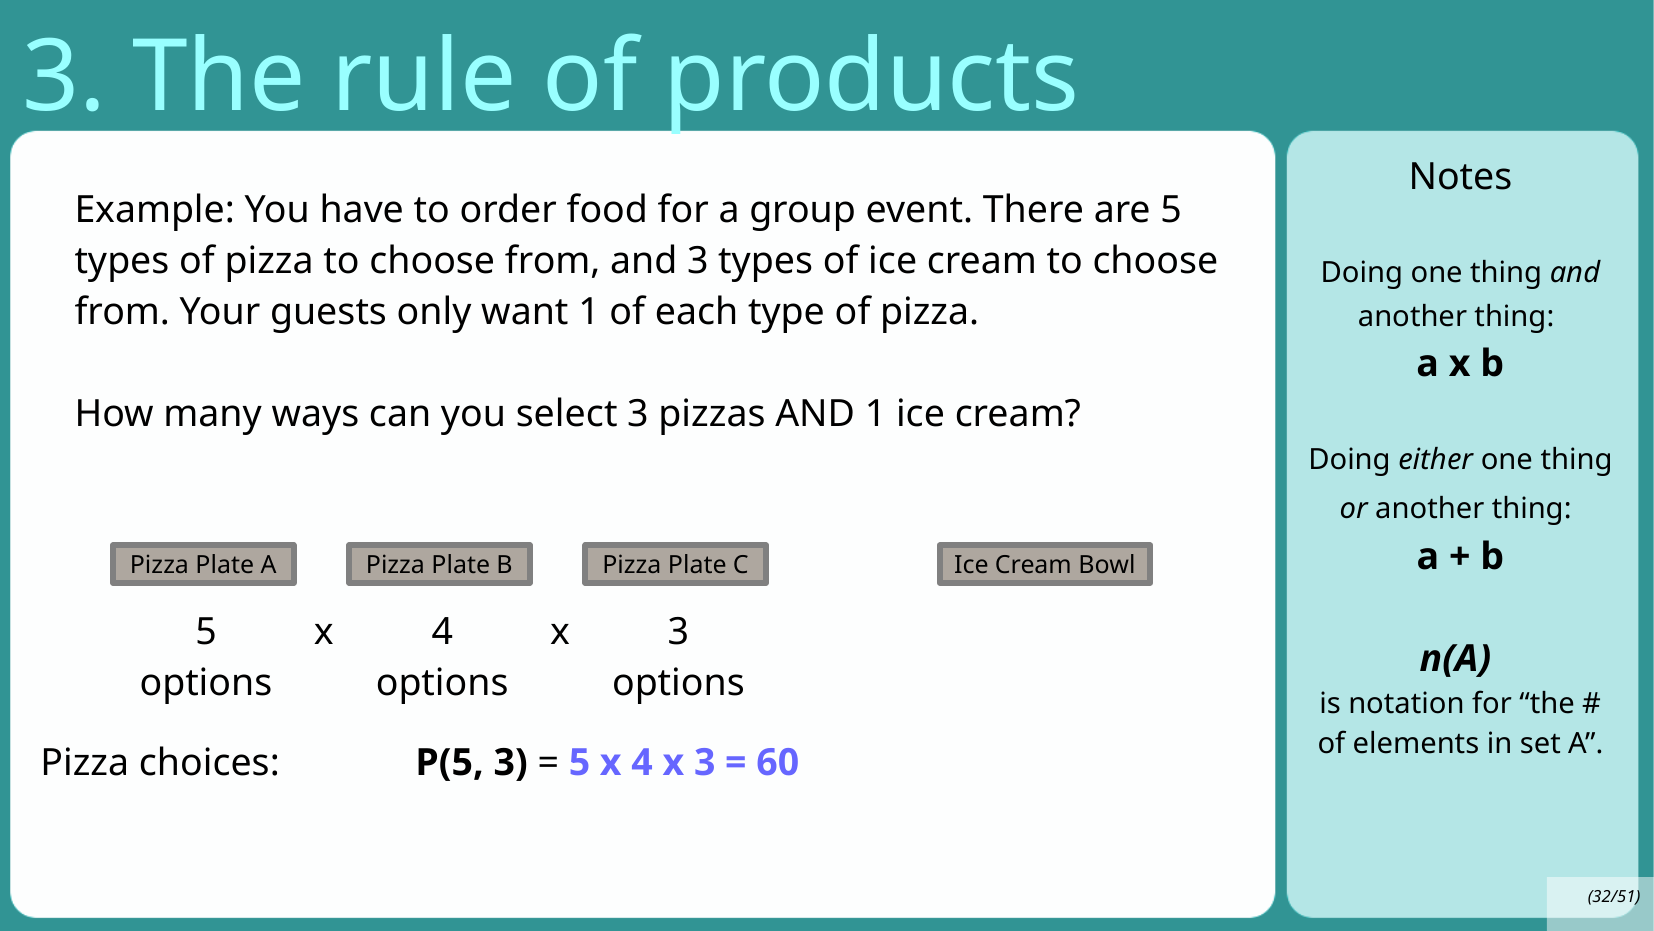

# 3. The rule of products
Notes
Doing one thing and another thing:
a x b
Doing either one thing or another thing:
a + b
n(A)
is notation for “the # of elements in set A”.
Example: You have to order food for a group event. There are 5 types of pizza to choose from, and 3 types of ice cream to choose from. Your guests only want 1 of each type of pizza.
How many ways can you select 3 pizzas AND 1 ice cream?
Pizza Plate A
Pizza Plate B
Pizza Plate C
Ice Cream Bowl
5 options
x
4 options
3 options
x
Pizza choices: 		P(5, 3) = 5 x 4 x 3 = 60